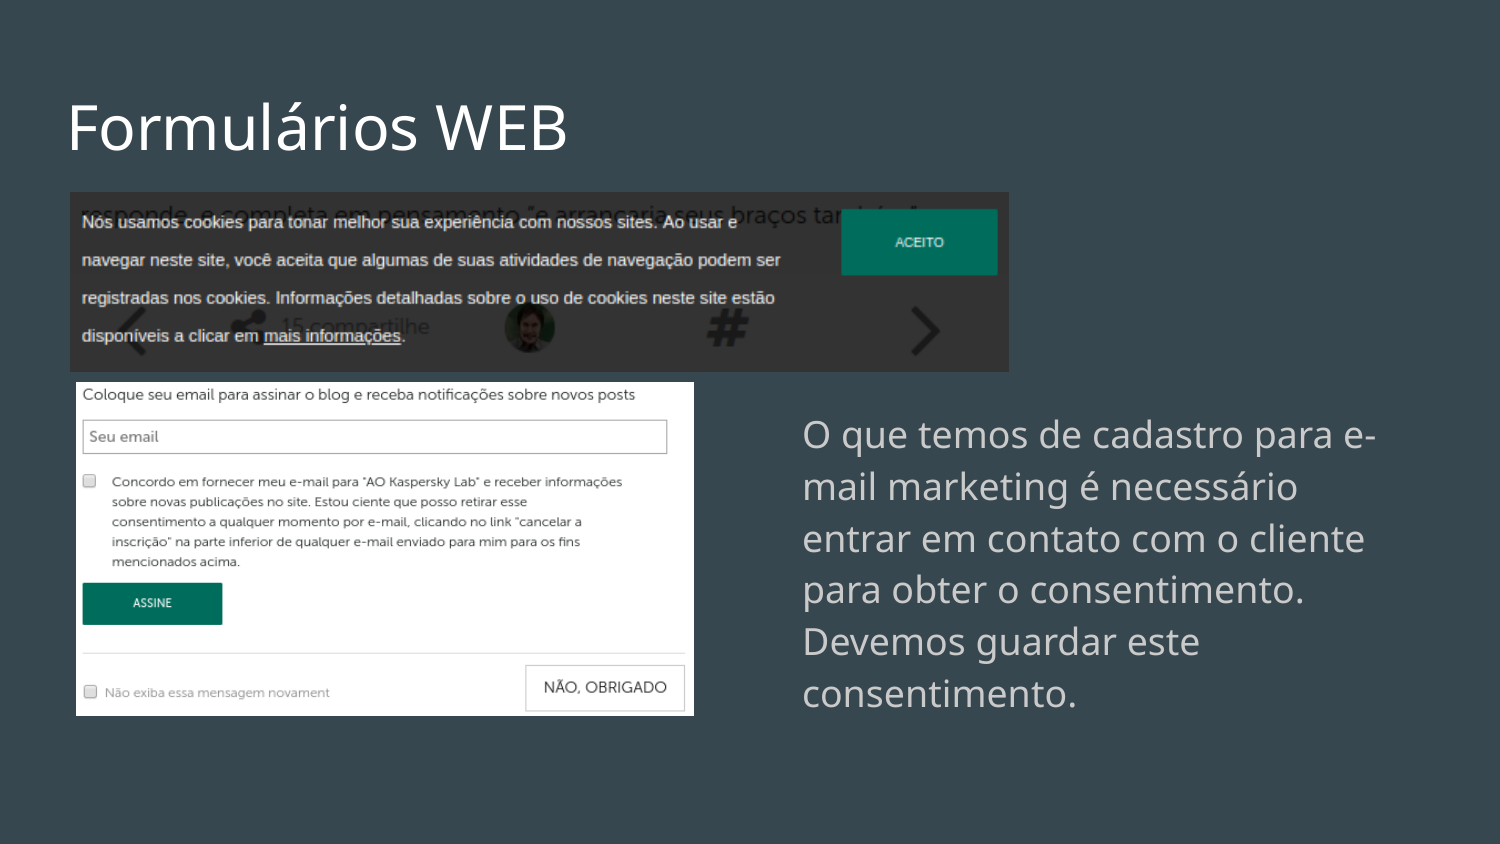

# Formulários WEB
O que temos de cadastro para e-mail marketing é necessário entrar em contato com o cliente para obter o consentimento. Devemos guardar este consentimento.